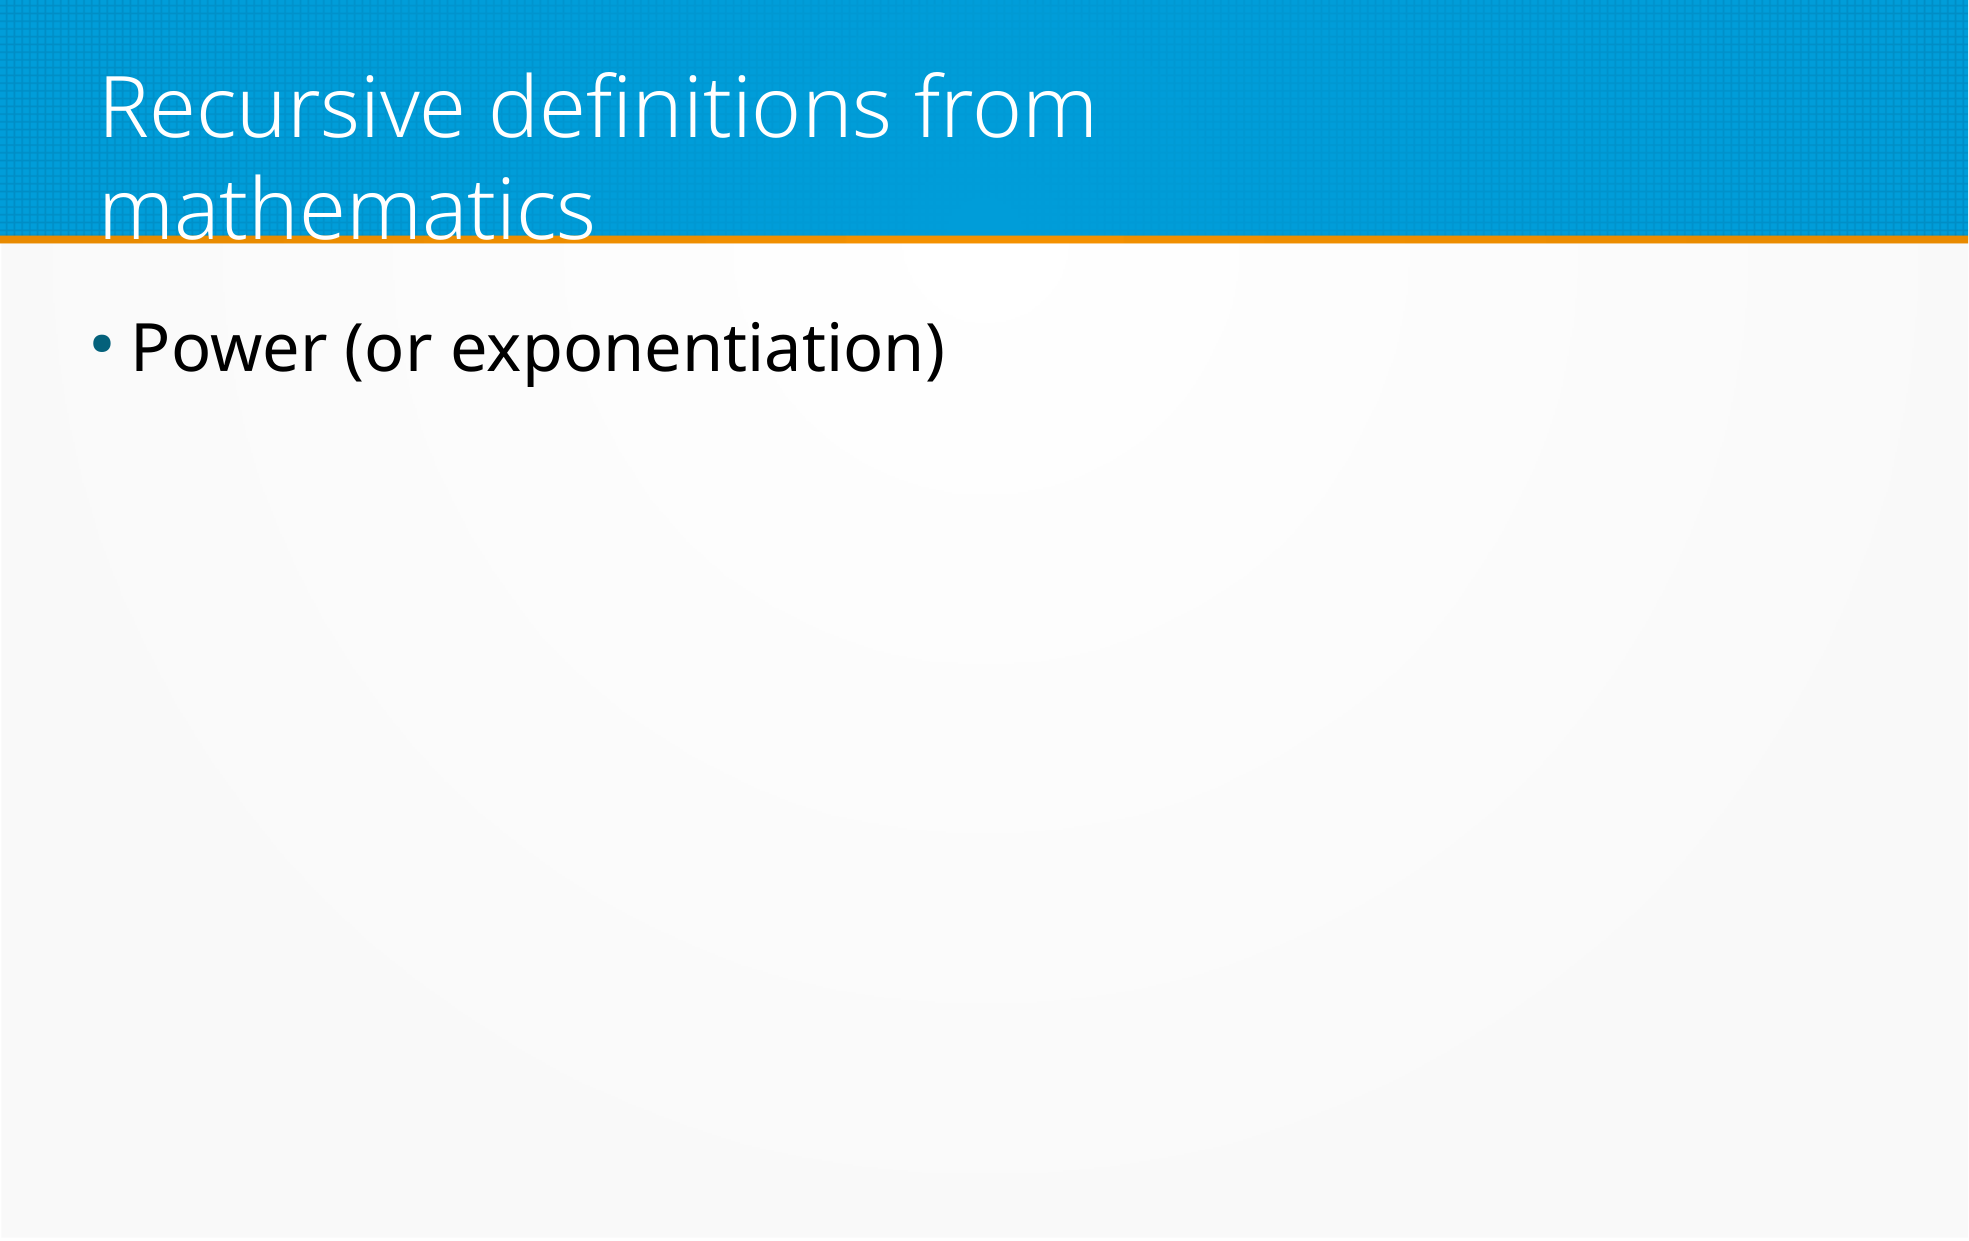

# Recursive definitions from mathematics
 Power (or exponentiation)